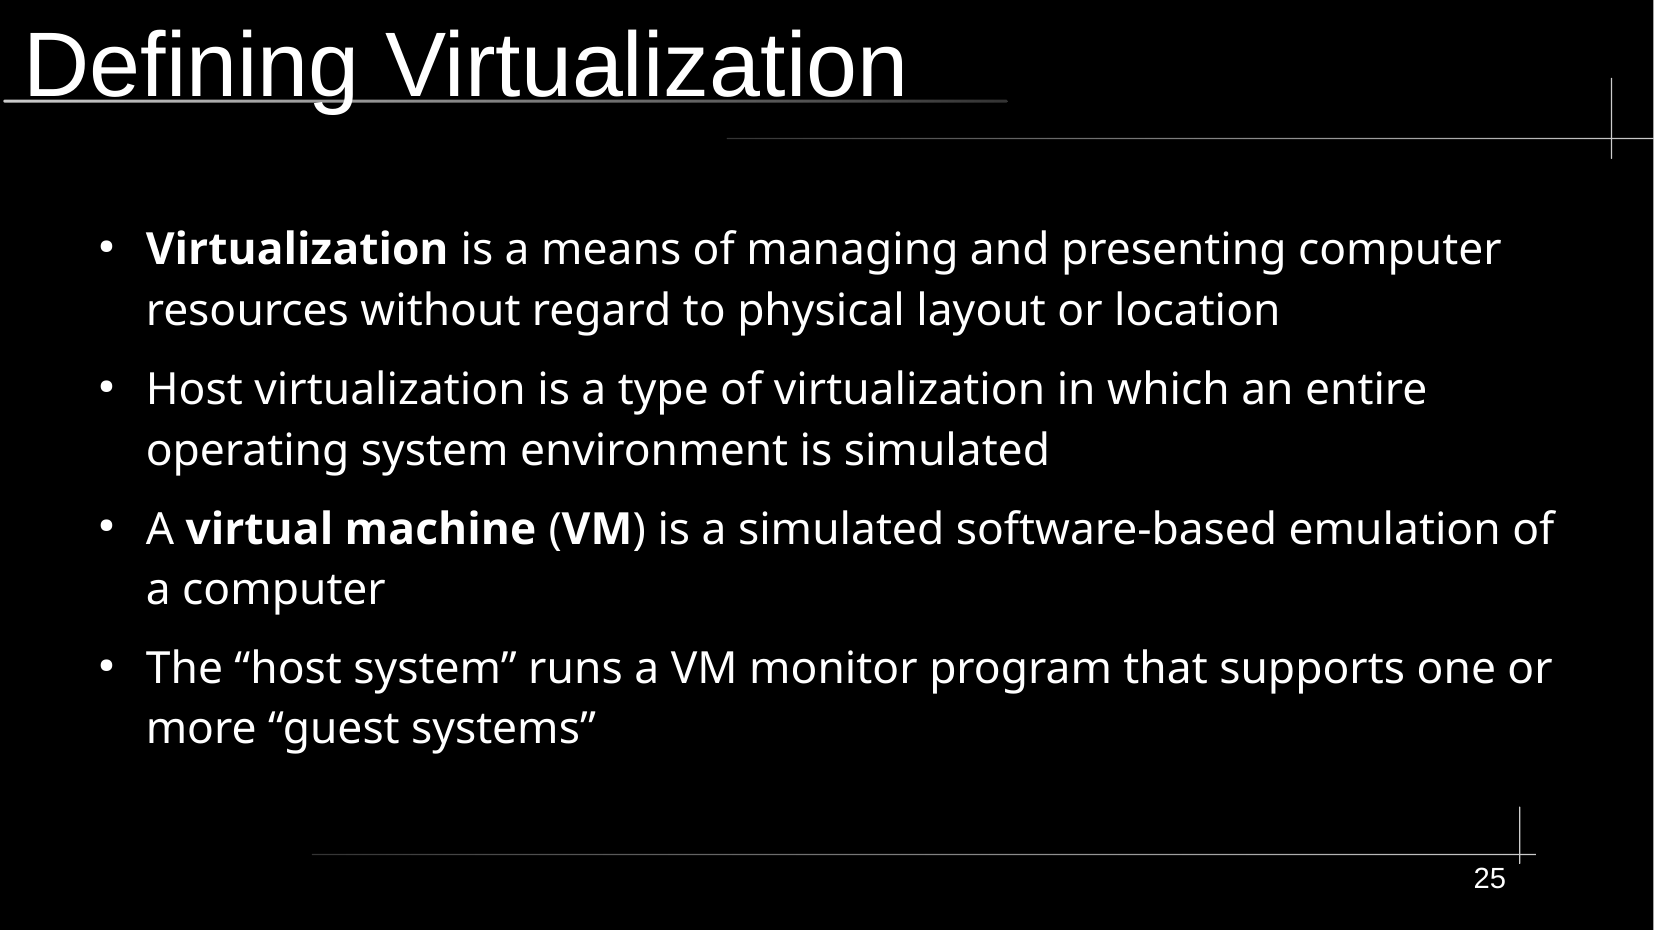

# Defining Virtualization
Virtualization is a means of managing and presenting computer resources without regard to physical layout or location
Host virtualization is a type of virtualization in which an entire operating system environment is simulated
A virtual machine (VM) is a simulated software-based emulation of a computer
The “host system” runs a VM monitor program that supports one or more “guest systems”
25